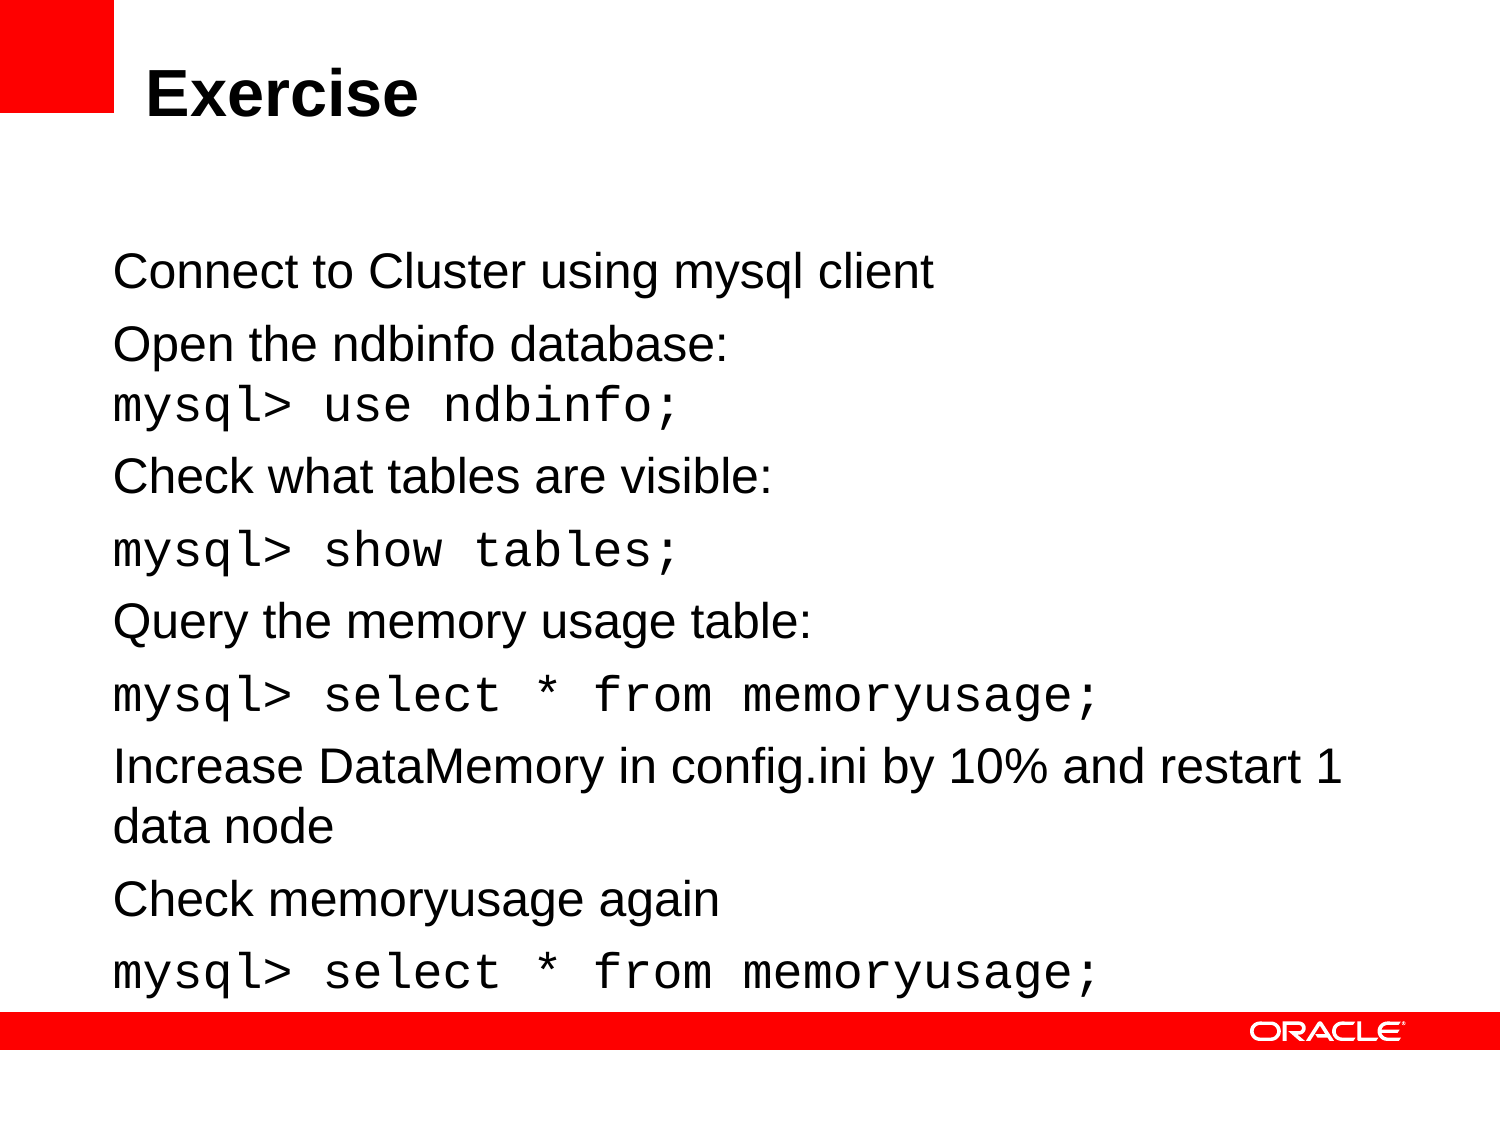

# Exercise
Connect to Cluster using mysql client
Open the ndbinfo database:
mysql> use ndbinfo;
Check what tables are visible:
mysql> show tables;
Query the memory usage table:
mysql> select * from memoryusage;
Increase DataMemory in config.ini by 10% and restart 1 data node
Check memoryusage again
mysql> select * from memoryusage;